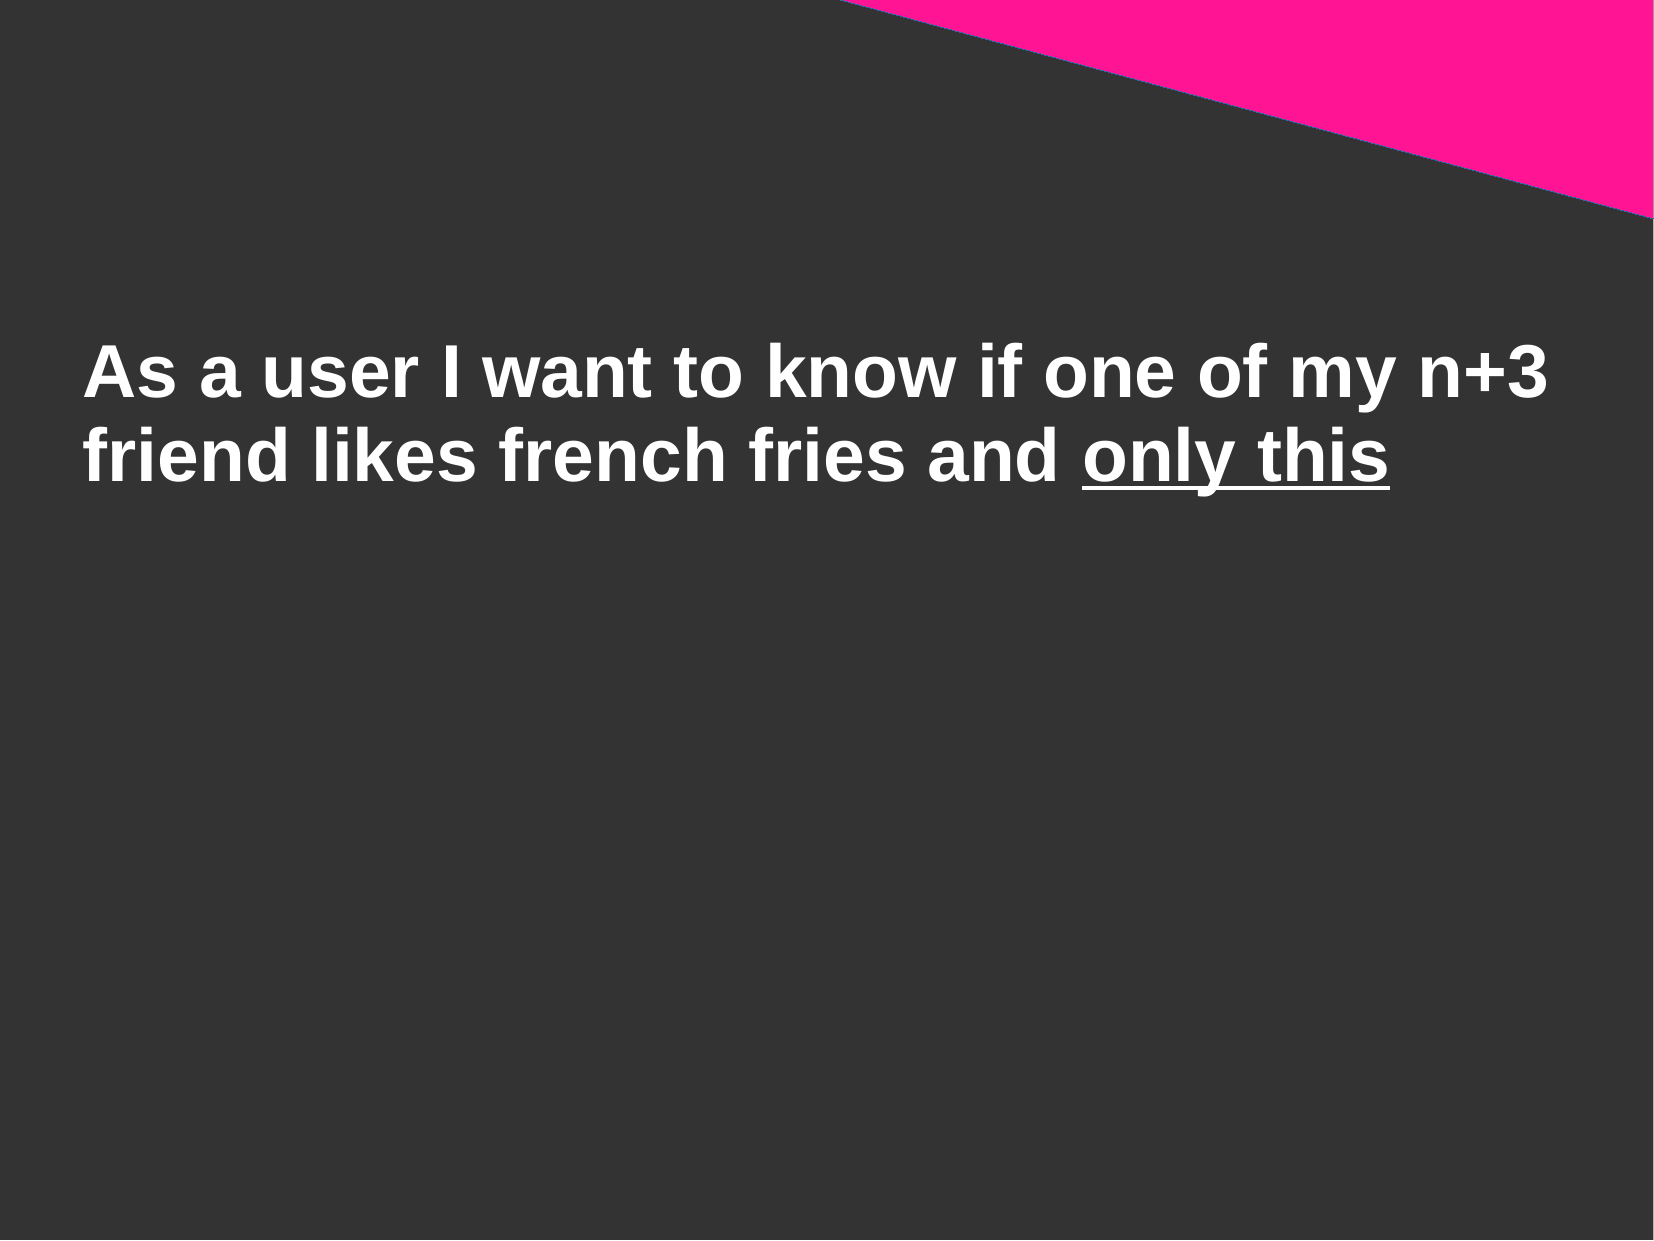

# As a user I want to know if one of my n+3 friend likes french fries and only this